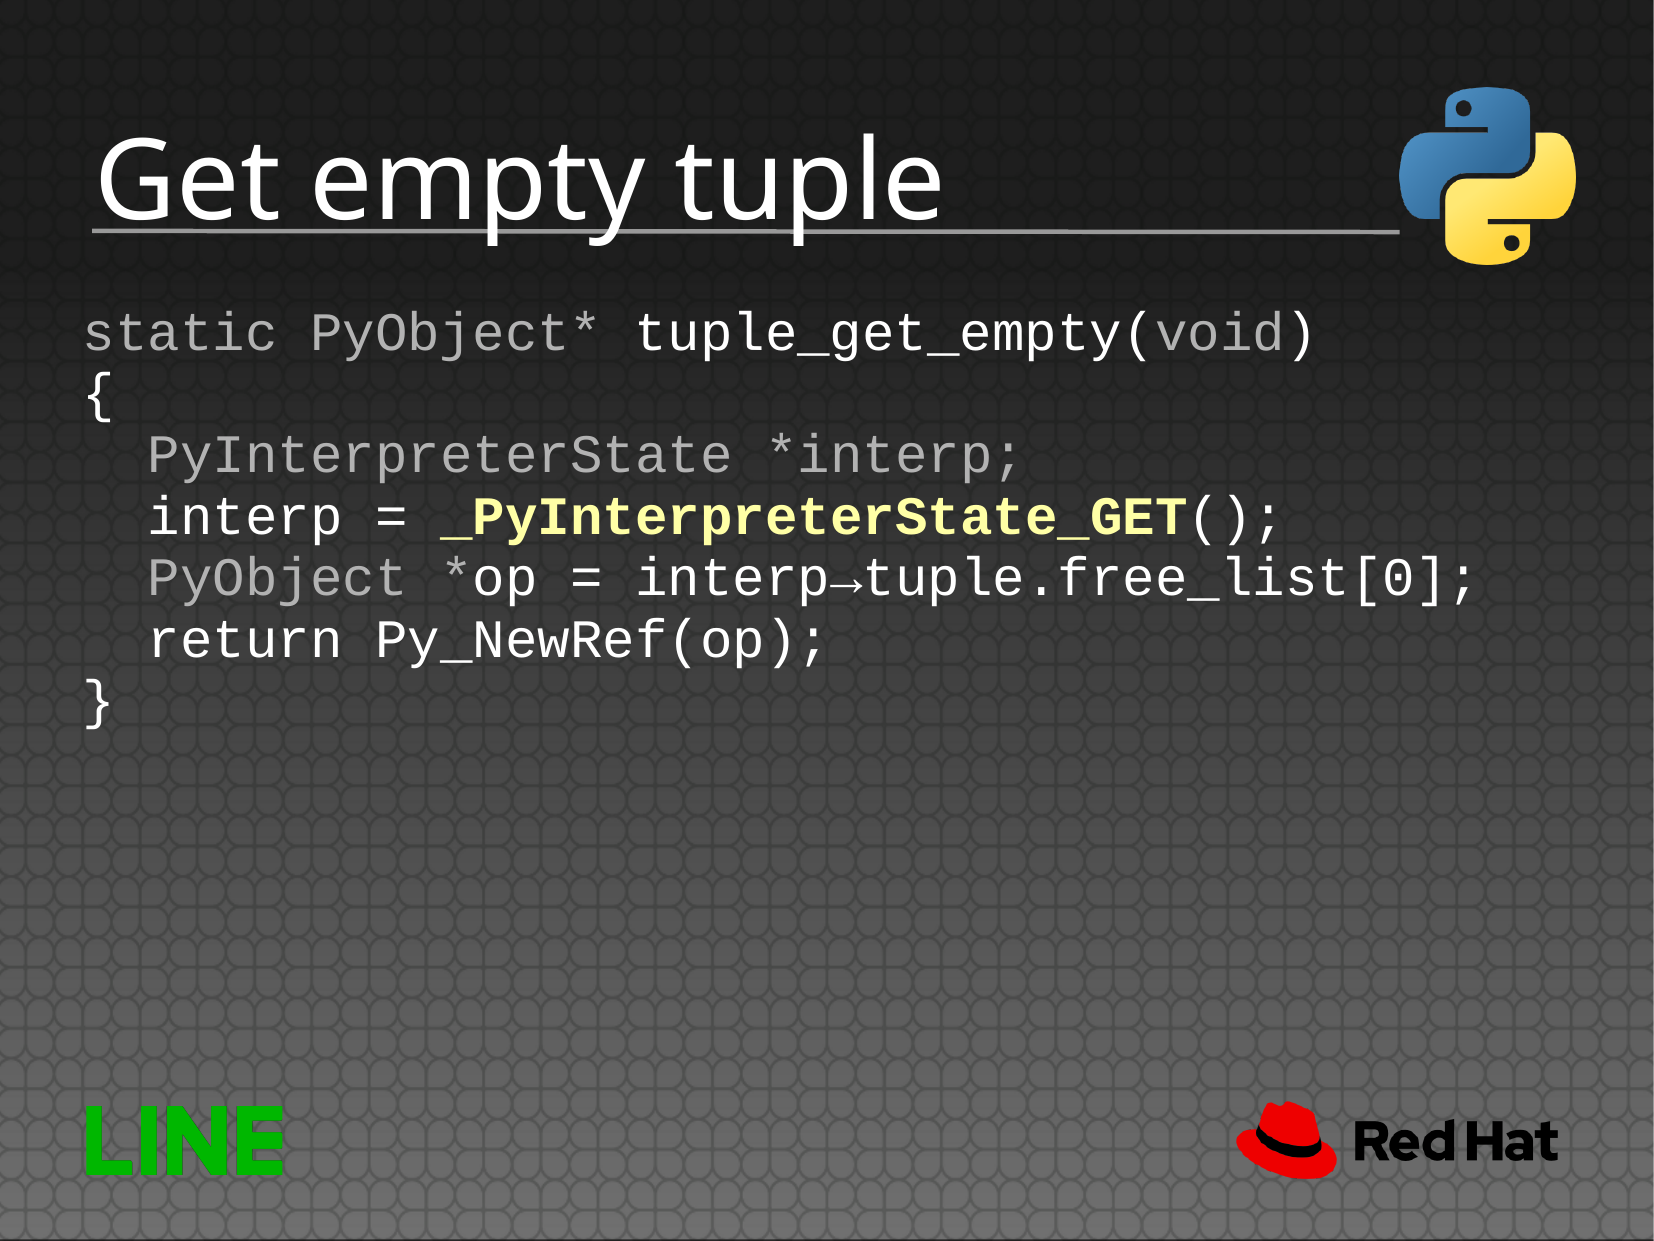

Get empty tuple
# static PyObject* tuple_get_empty(void) { PyInterpreterState *interp; interp = _PyInterpreterState_GET(); PyObject *op = interp→tuple.free_list[0]; return Py_NewRef(op); }